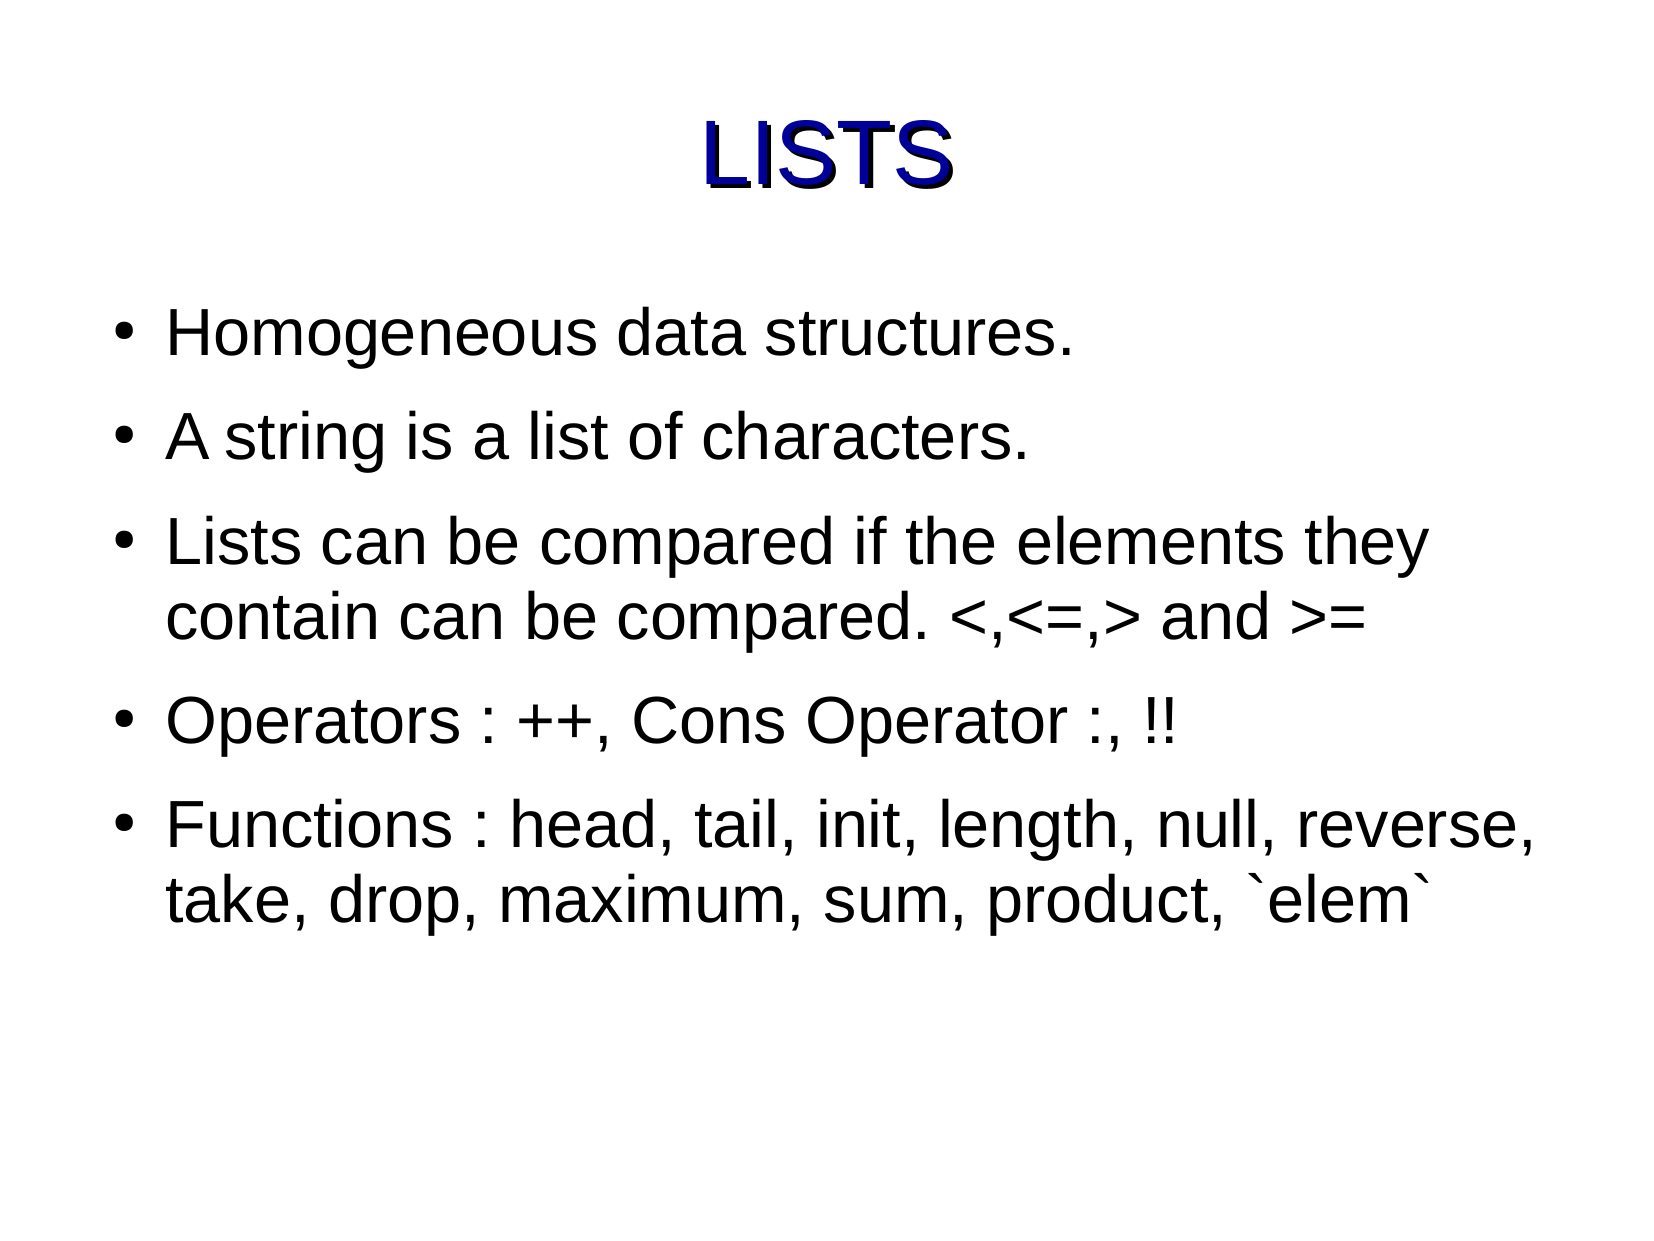

# LISTS
Homogeneous data structures.
A string is a list of characters.
Lists can be compared if the elements they contain can be compared. <,<=,> and >=
Operators : ++, Cons Operator :, !!
Functions : head, tail, init, length, null, reverse, take, drop, maximum, sum, product, `elem`